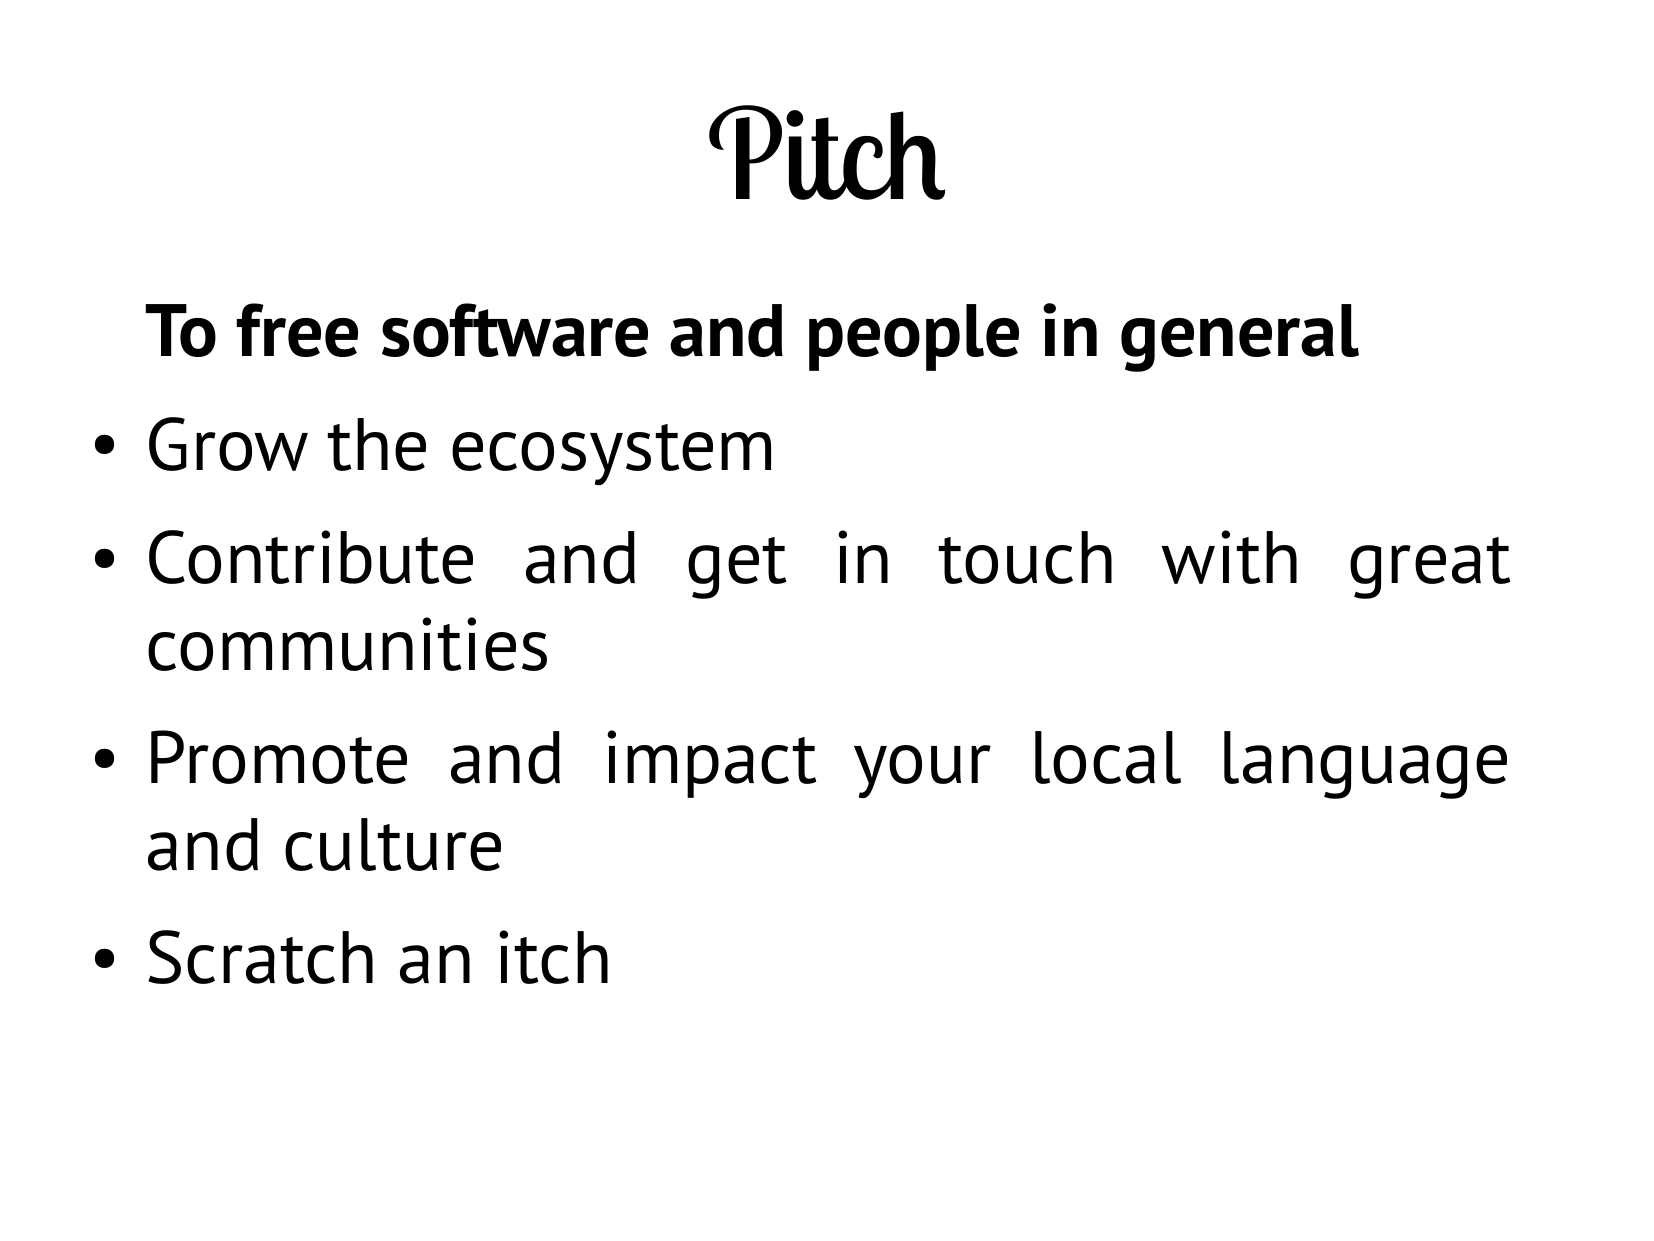

# Pitch
To free software and people in general
Grow the ecosystem
Contribute and get in touch with great communities
Promote and impact your local language and culture
Scratch an itch